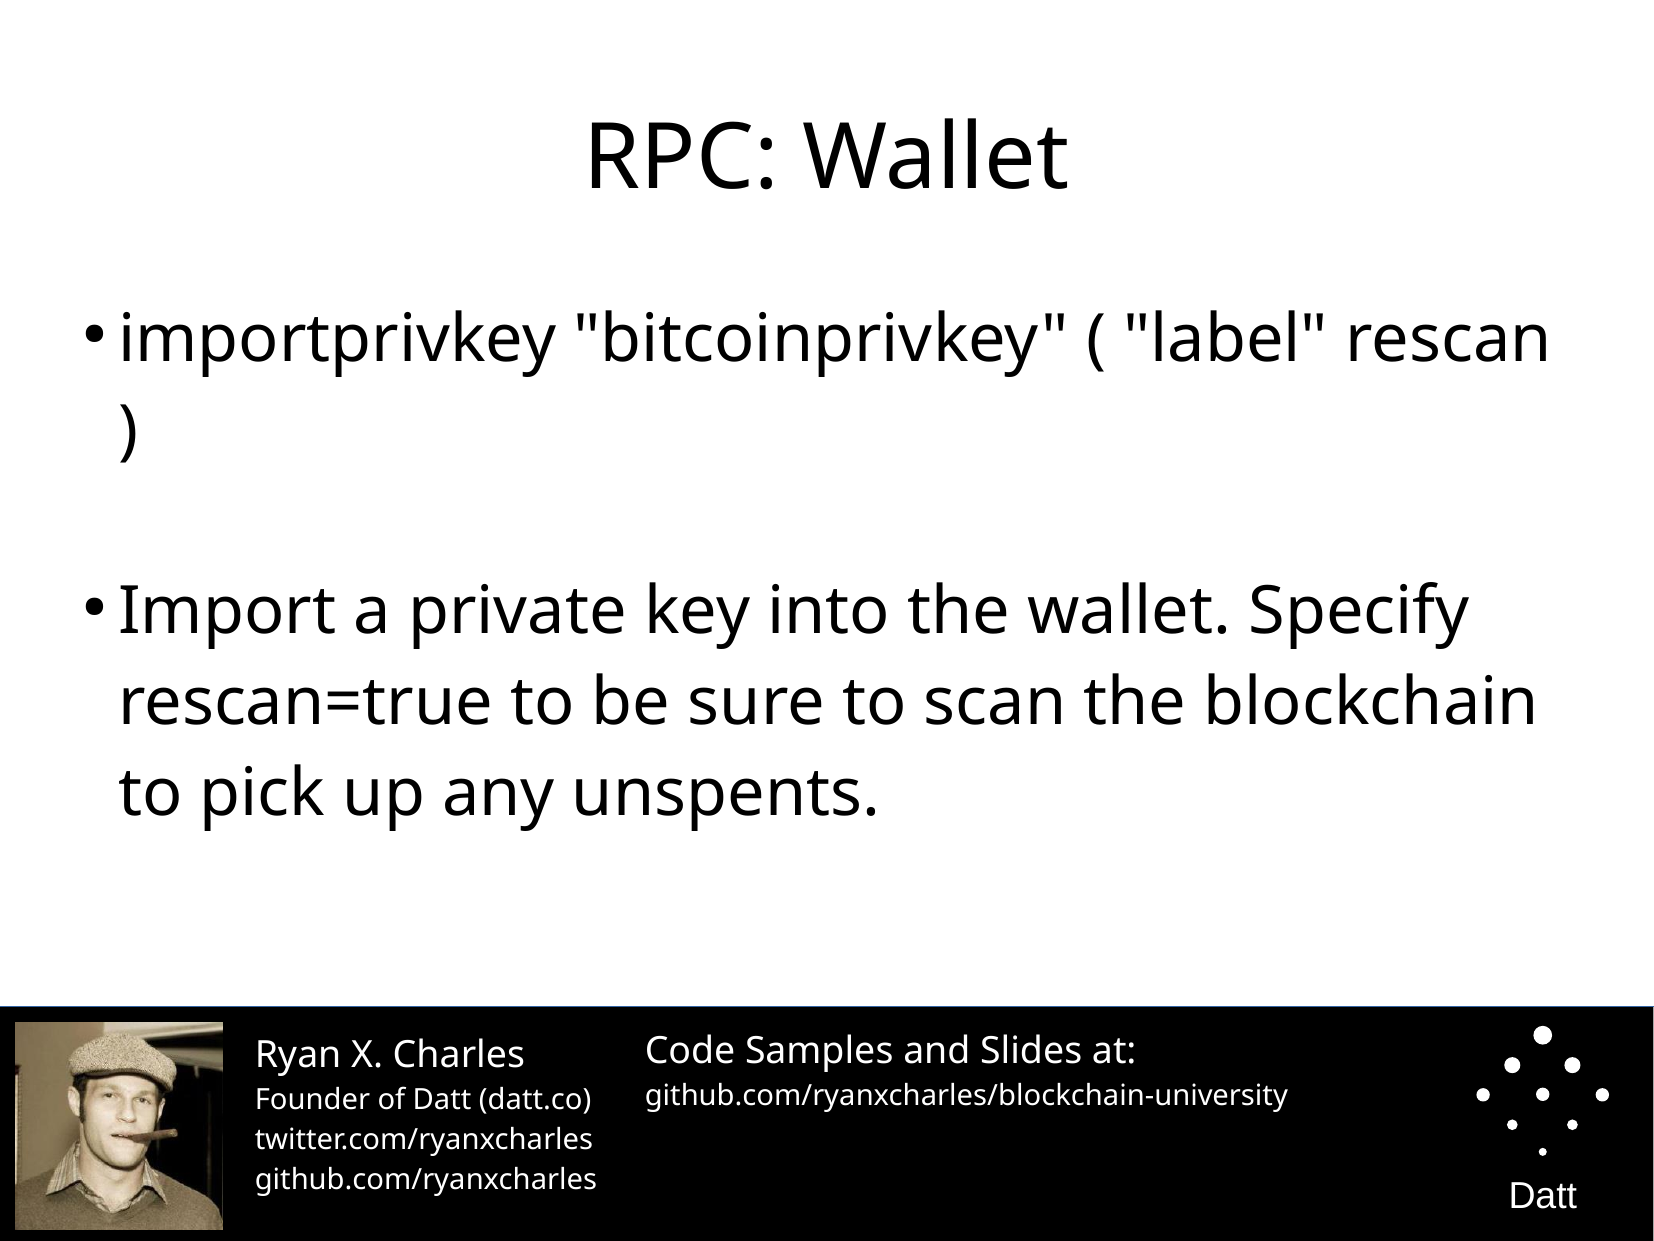

# RPC: Wallet
importprivkey "bitcoinprivkey" ( "label" rescan )
Import a private key into the wallet. Specify rescan=true to be sure to scan the blockchain to pick up any unspents.
Code Samples and Slides at:
github.com/ryanxcharles/blockchain-university
Ryan X. Charles
Founder of Datt (datt.co)
twitter.com/ryanxcharles
github.com/ryanxcharles
Datt